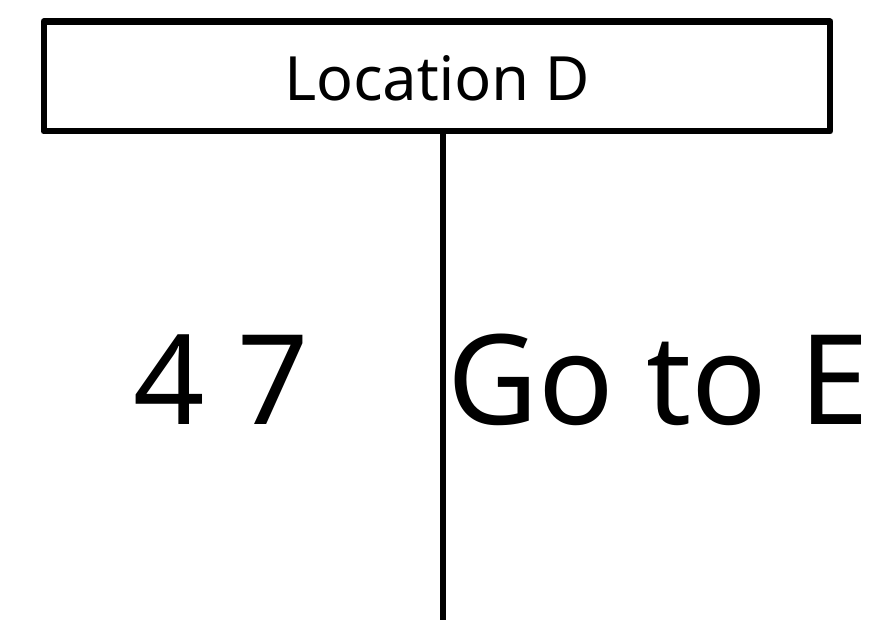

# Location D
4 7
Go to E